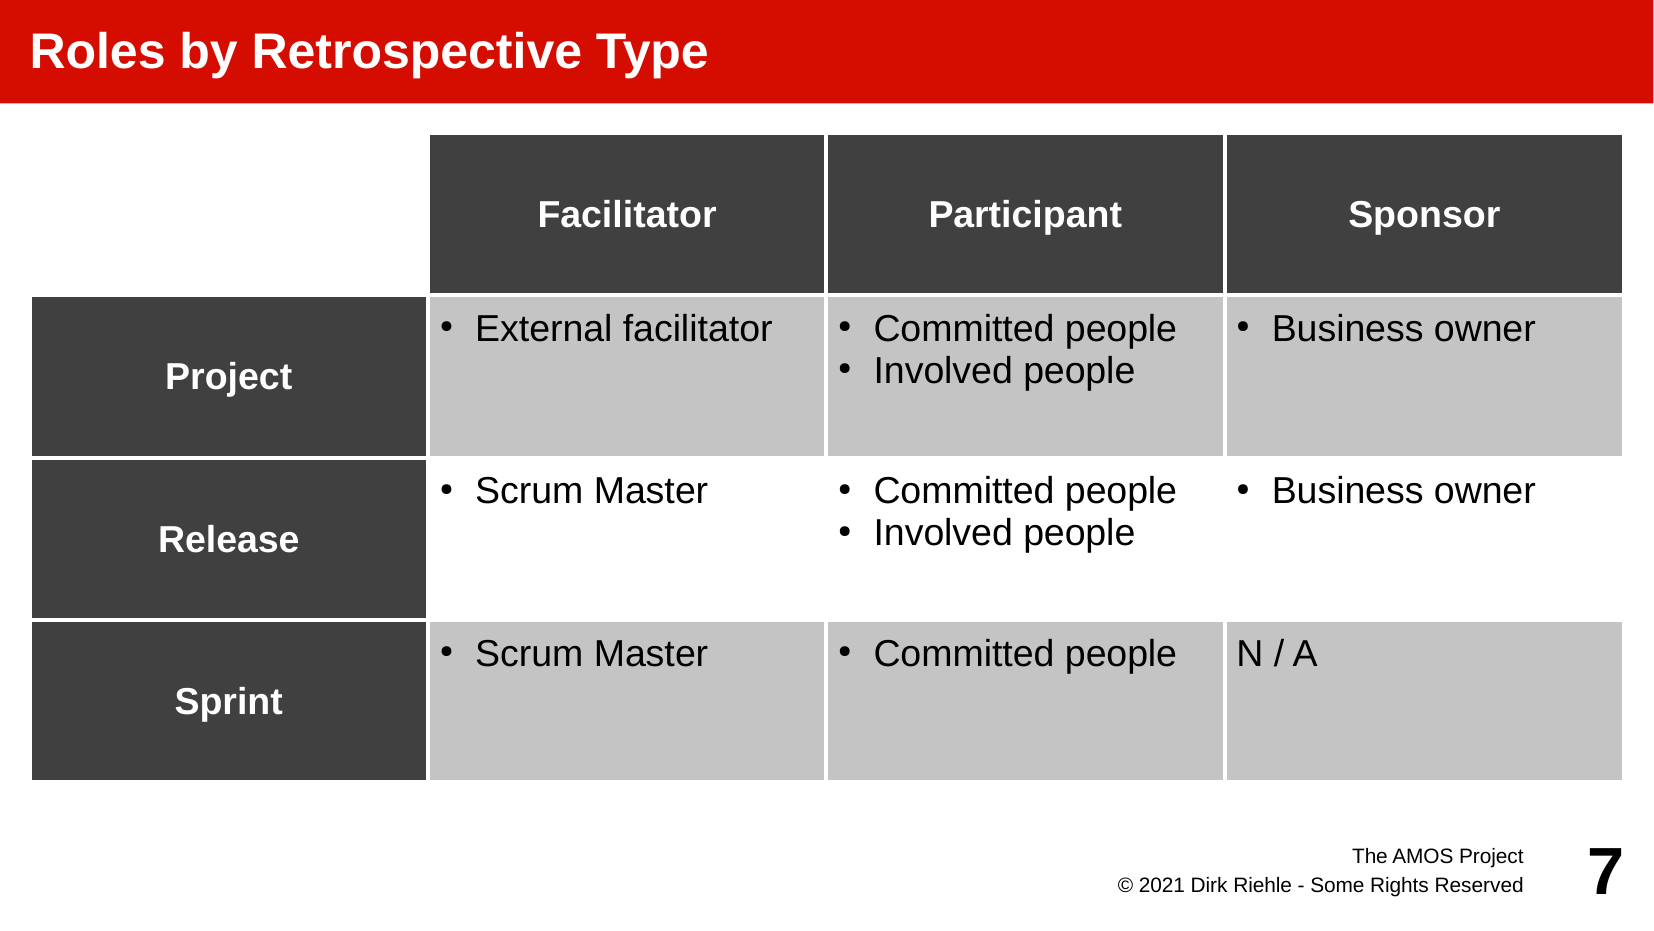

# Roles by Retrospective Type
| | Facilitator | Participant | Sponsor |
| --- | --- | --- | --- |
| Project | External facilitator | Committed people Involved people | Business owner |
| Release | Scrum Master | Committed people Involved people | Business owner |
| Sprint | Scrum Master | Committed people | N / A |
The AMOS Project
7
© 2021 Dirk Riehle - Some Rights Reserved